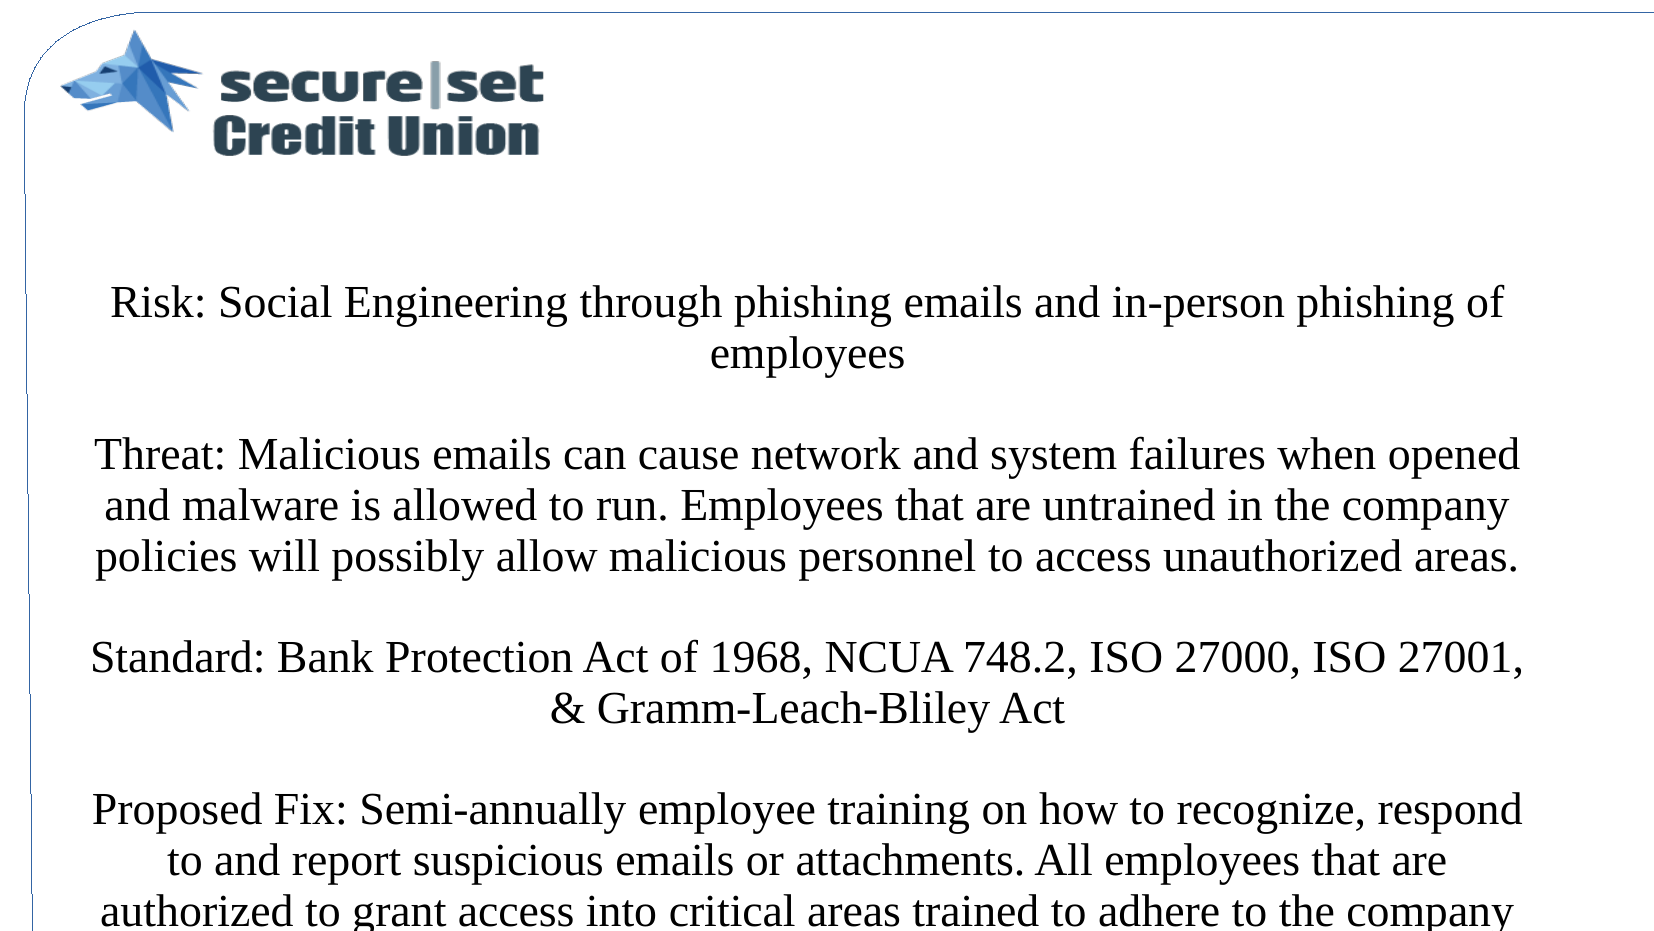

Risk: Social Engineering through phishing emails and in-person phishing of employees
Threat: Malicious emails can cause network and system failures when opened and malware is allowed to run. Employees that are untrained in the company policies will possibly allow malicious personnel to access unauthorized areas.
Standard: Bank Protection Act of 1968, NCUA 748.2, ISO 27000, ISO 27001, & Gramm-Leach-Bliley Act
Proposed Fix: Semi-annually employee training on how to recognize, respond to and report suspicious emails or attachments. All employees that are authorized to grant access into critical areas trained to adhere to the company policies.